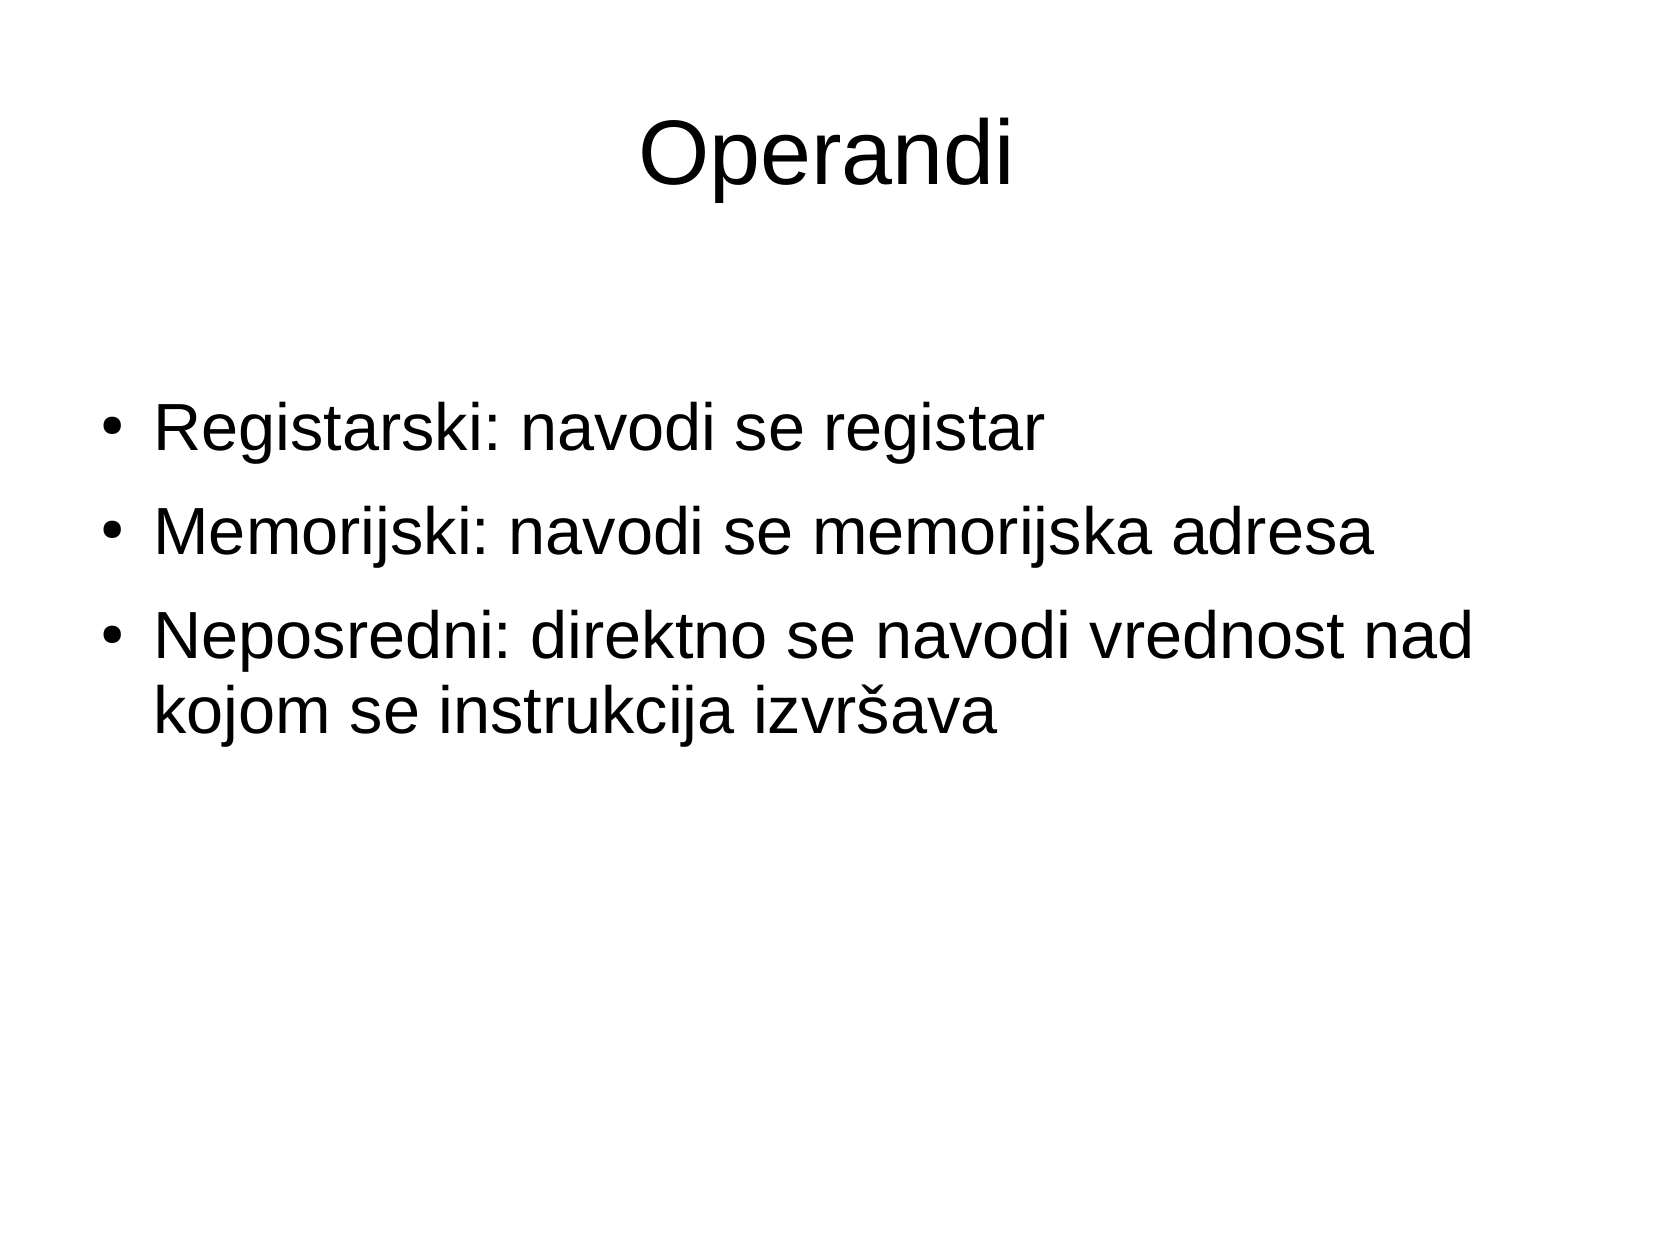

# Operandi
Registarski: navodi se registar
Memorijski: navodi se memorijska adresa
Neposredni: direktno se navodi vrednost nad kojom se instrukcija izvršava